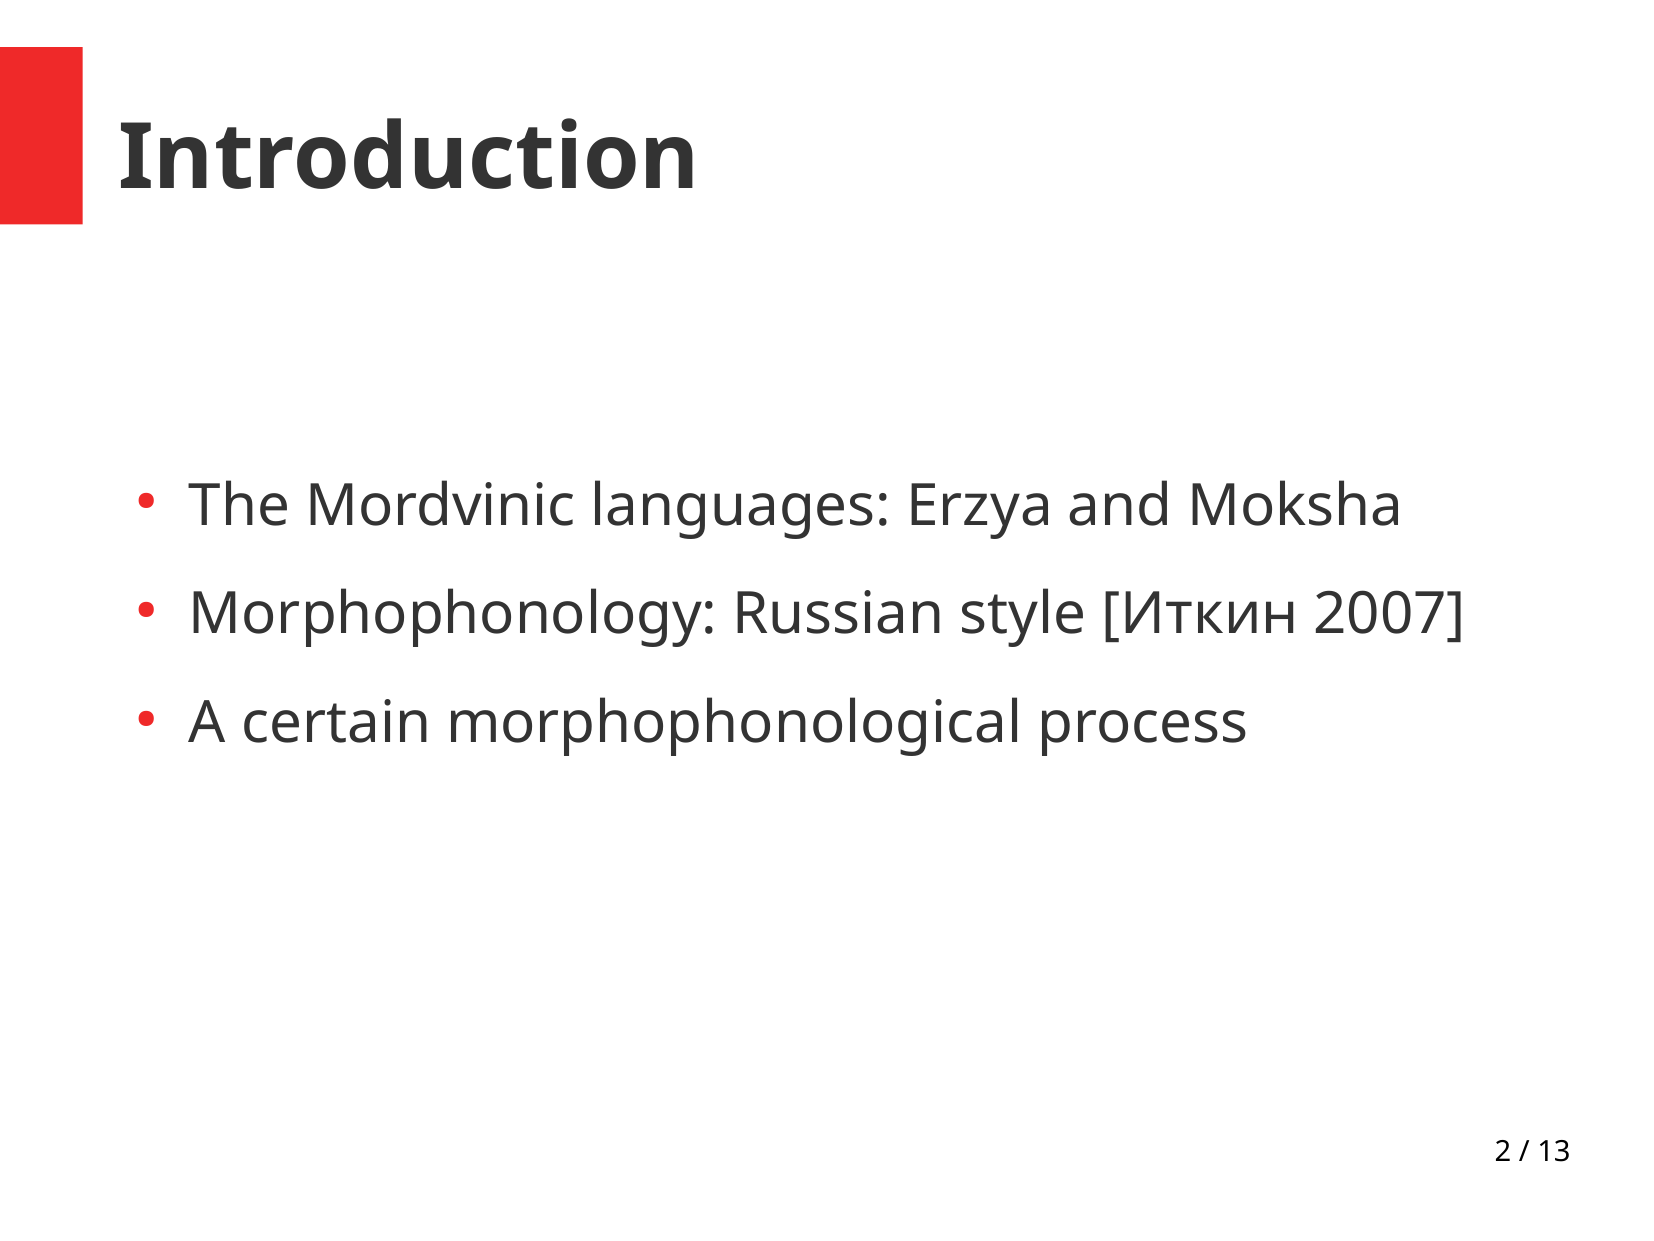

# Introduction
The Mordvinic languages: Erzya and Moksha
Morphophonology: Russian style [Иткин 2007]
A certain morphophonological process
2